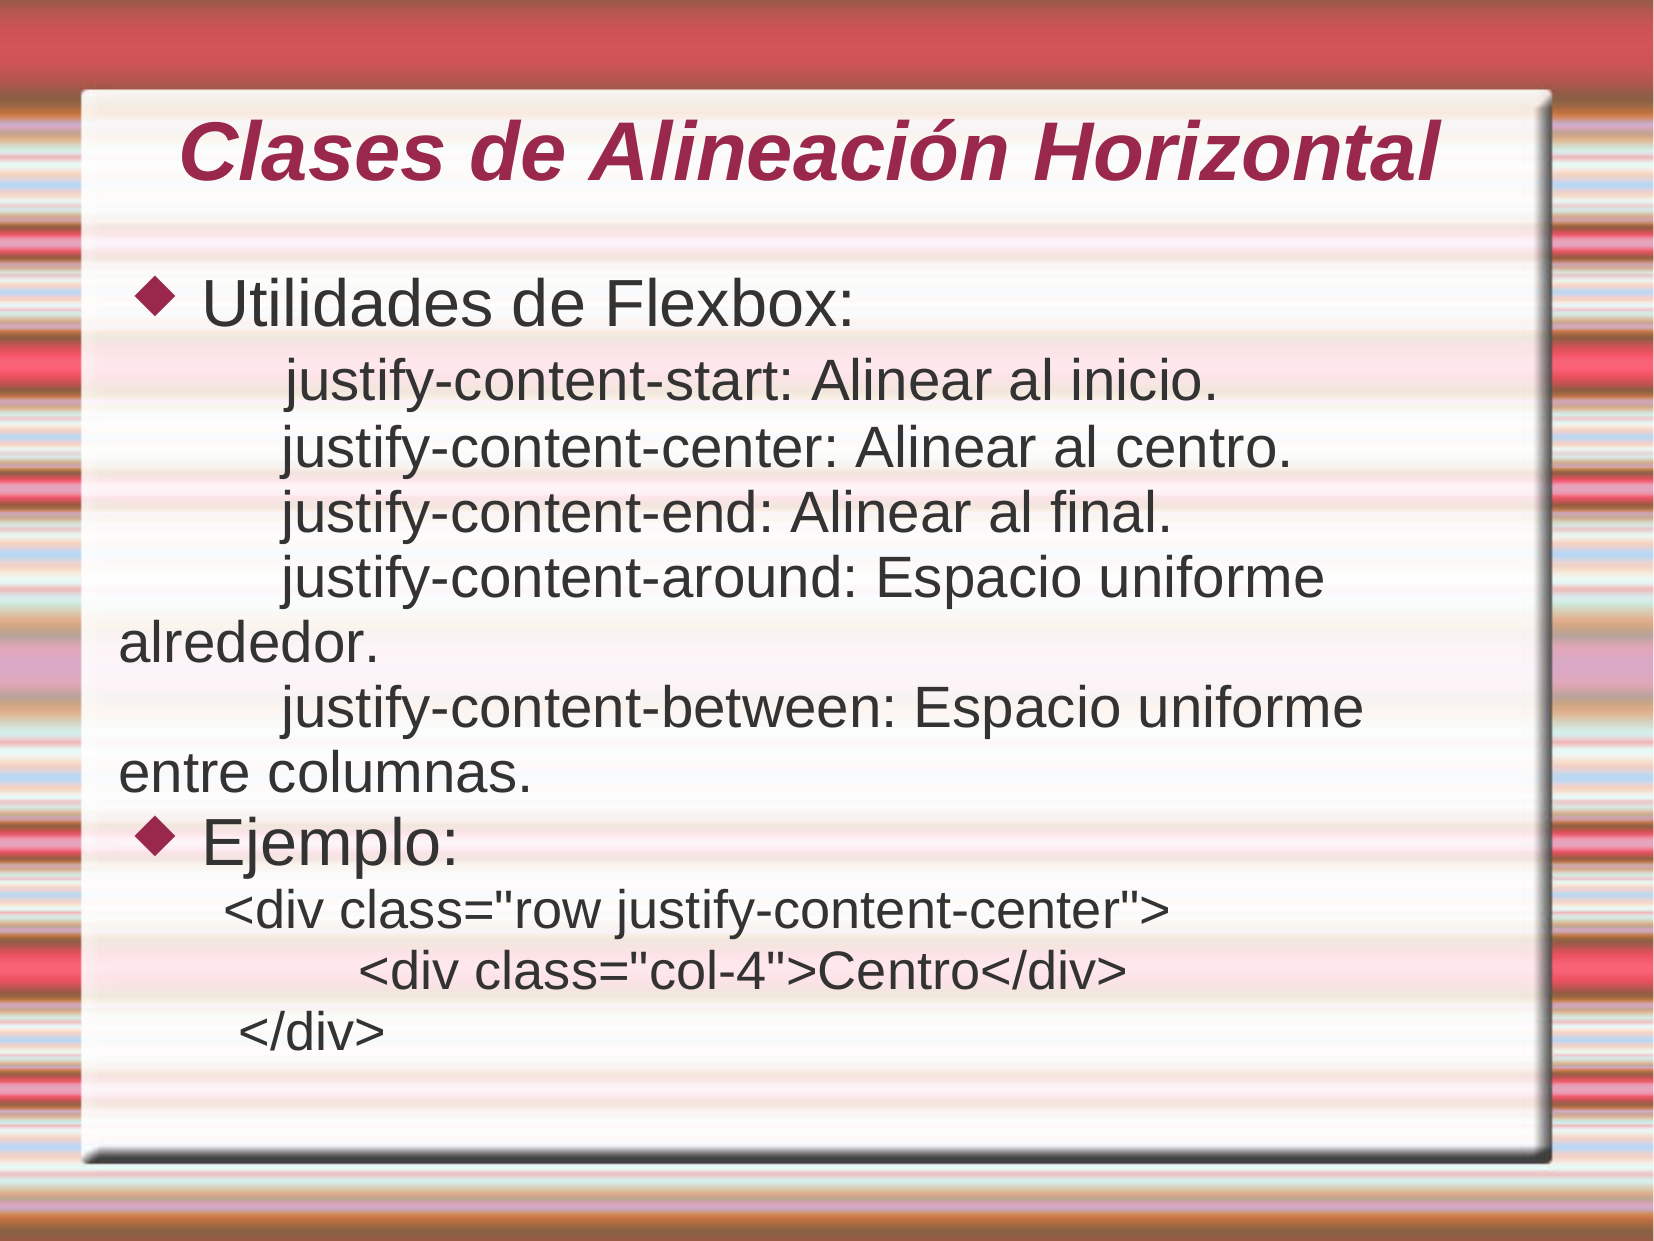

# Clases de Alineación Horizontal
Utilidades de Flexbox:
 justify-content-start: Alinear al inicio.
 justify-content-center: Alinear al centro.
 justify-content-end: Alinear al final.
 justify-content-around: Espacio uniforme alrededor.
 justify-content-between: Espacio uniforme entre columnas.
Ejemplo:
 <div class="row justify-content-center">
 <div class="col-4">Centro</div>
 </div>